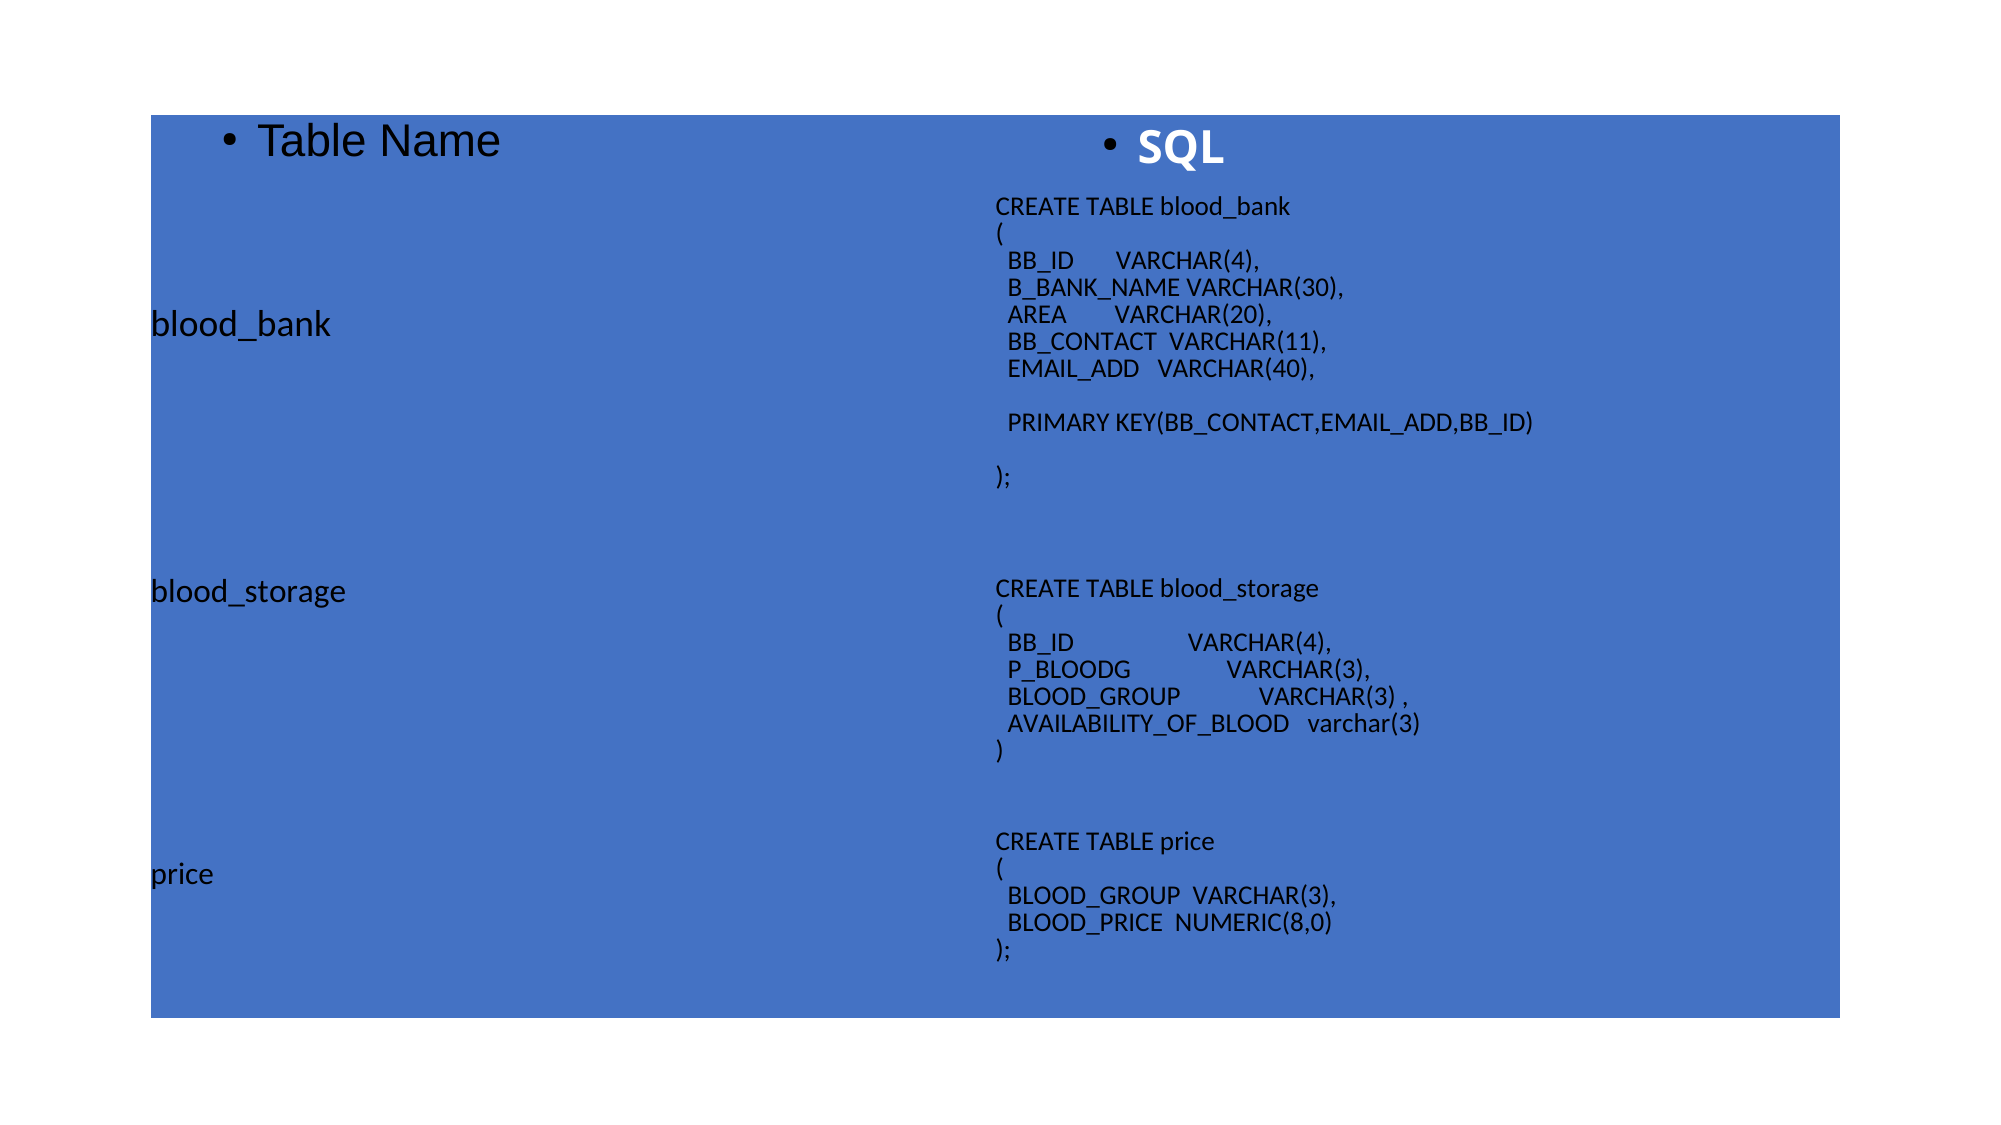

| Table Name | SQL |
| --- | --- |
| blood\_bank | CREATE TABLE blood\_bank (   BB\_ID       VARCHAR(4),   B\_BANK\_NAME VARCHAR(30),   AREA        VARCHAR(20),   BB\_CONTACT  VARCHAR(11),   EMAIL\_ADD   VARCHAR(40),      PRIMARY KEY(BB\_CONTACT,EMAIL\_ADD,BB\_ID)    ); |
| blood\_storage | CREATE TABLE blood\_storage (   BB\_ID                   VARCHAR(4),   P\_BLOODG                VARCHAR(3),   BLOOD\_GROUP             VARCHAR(3) ,   AVAILABILITY\_OF\_BLOOD   varchar(3) ) |
| price | CREATE TABLE price (   BLOOD\_GROUP  VARCHAR(3),   BLOOD\_PRICE  NUMERIC(8,0)    ); |